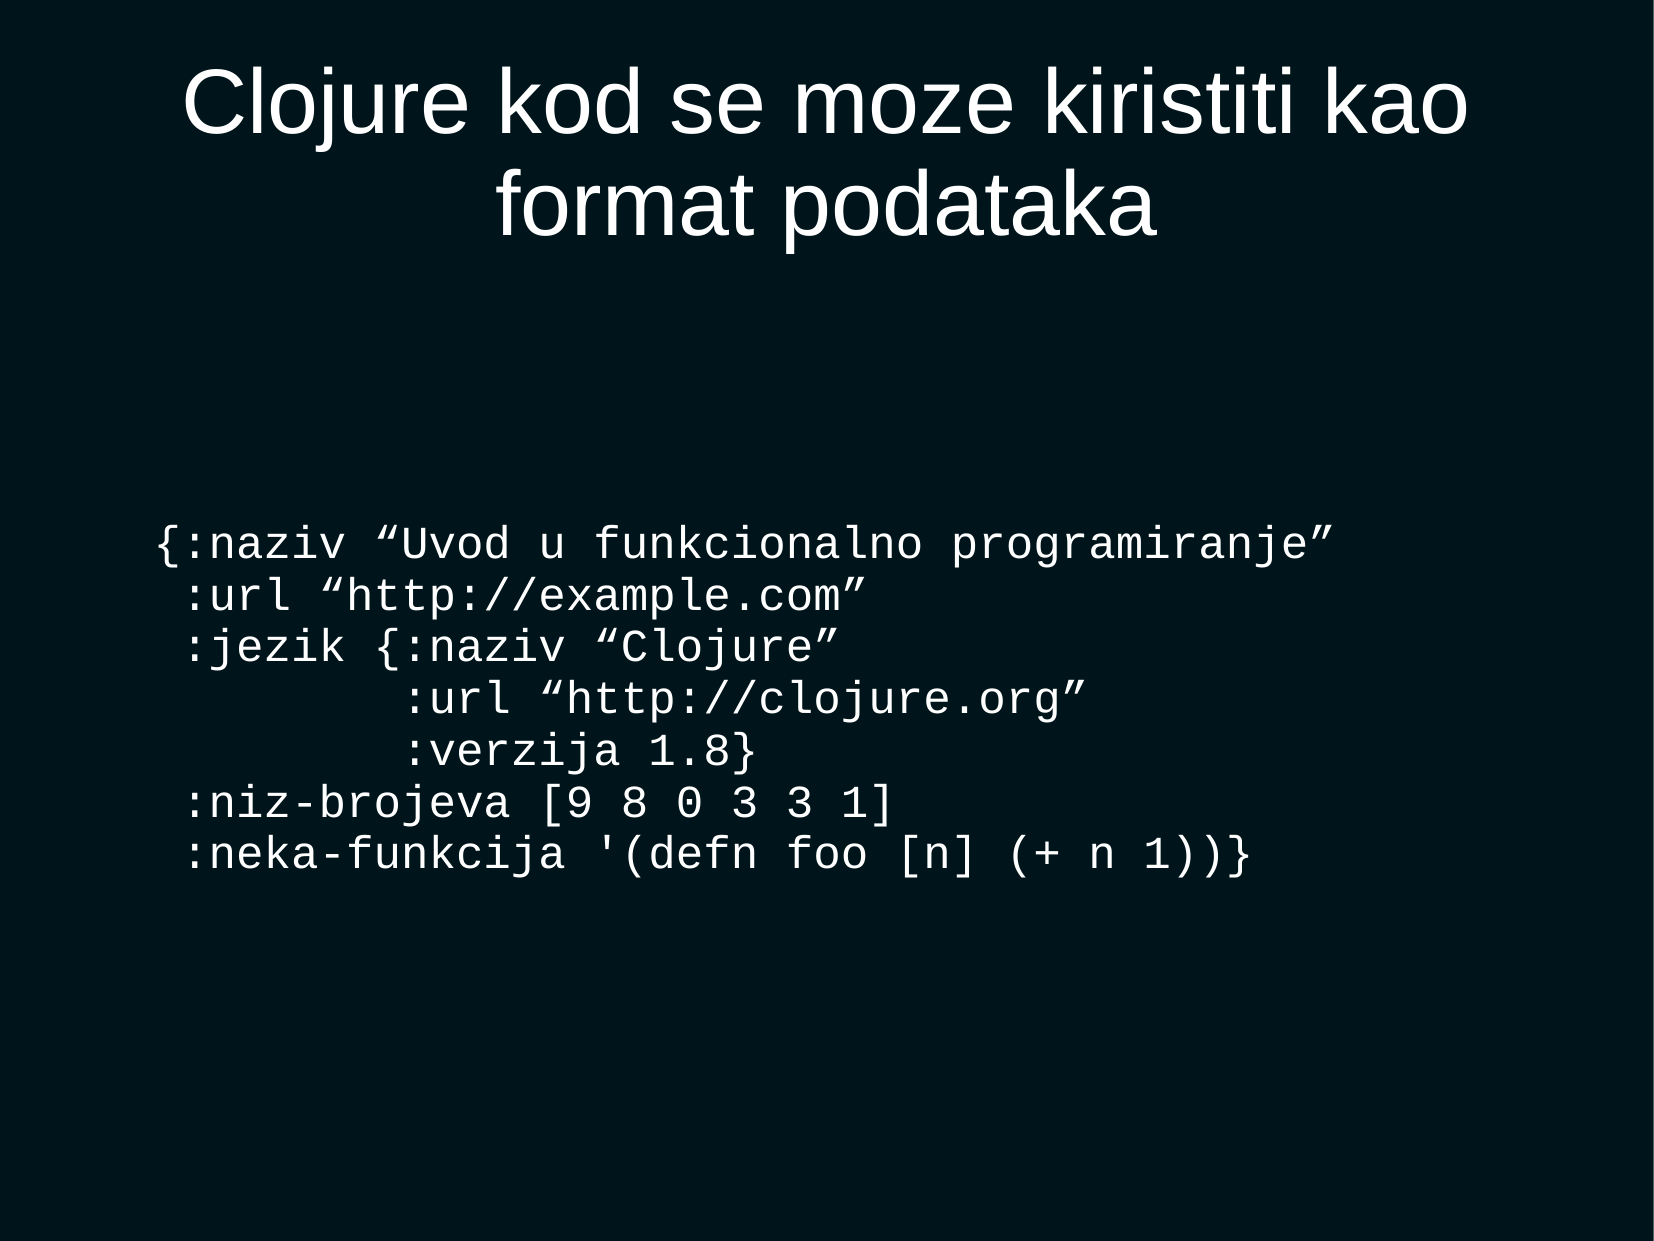

# Clojure kod se moze kiristiti kao format podataka
{:naziv “Uvod u funkcionalno programiranje” :url “http://example.com” :jezik {:naziv “Clojure” :url “http://clojure.org” :verzija 1.8} :niz-brojeva [9 8 0 3 3 1] :neka-funkcija '(defn foo [n] (+ n 1))}